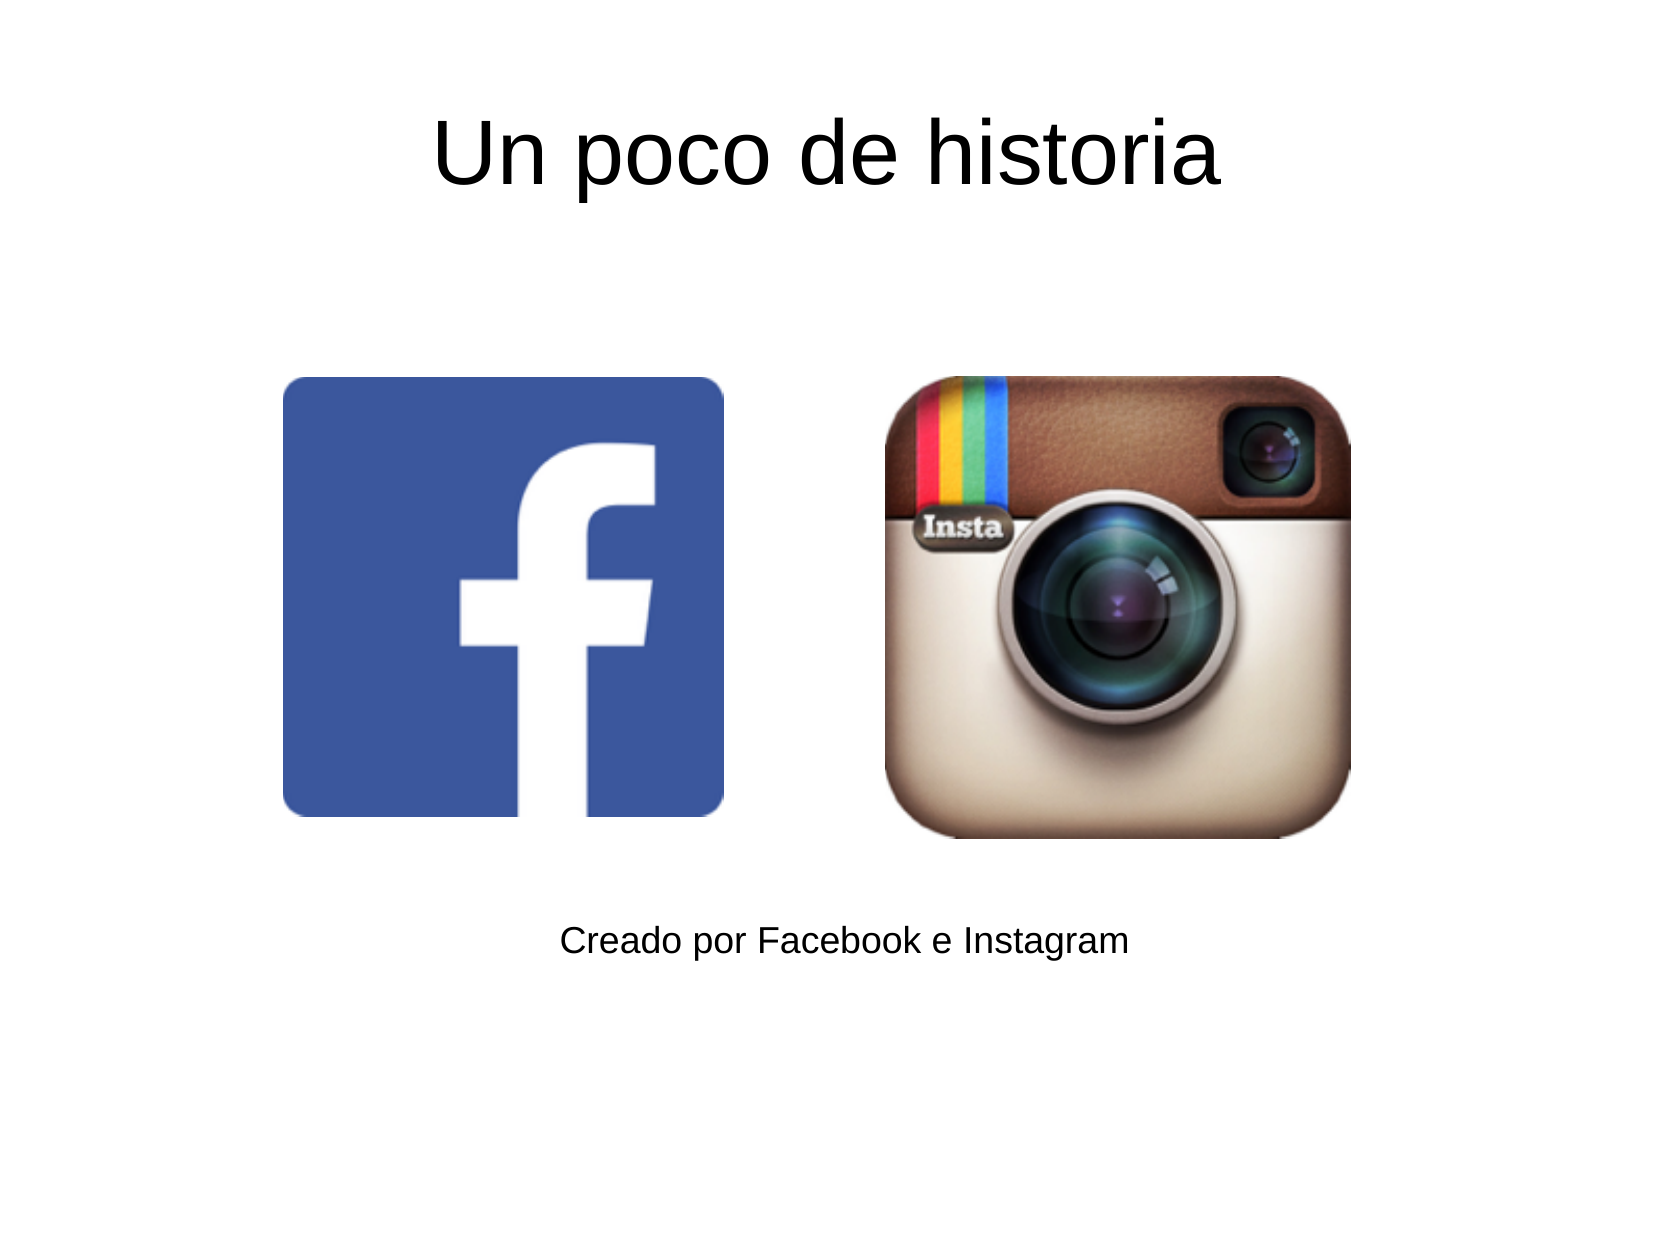

# Un poco de historia
Creado por Facebook e Instagram